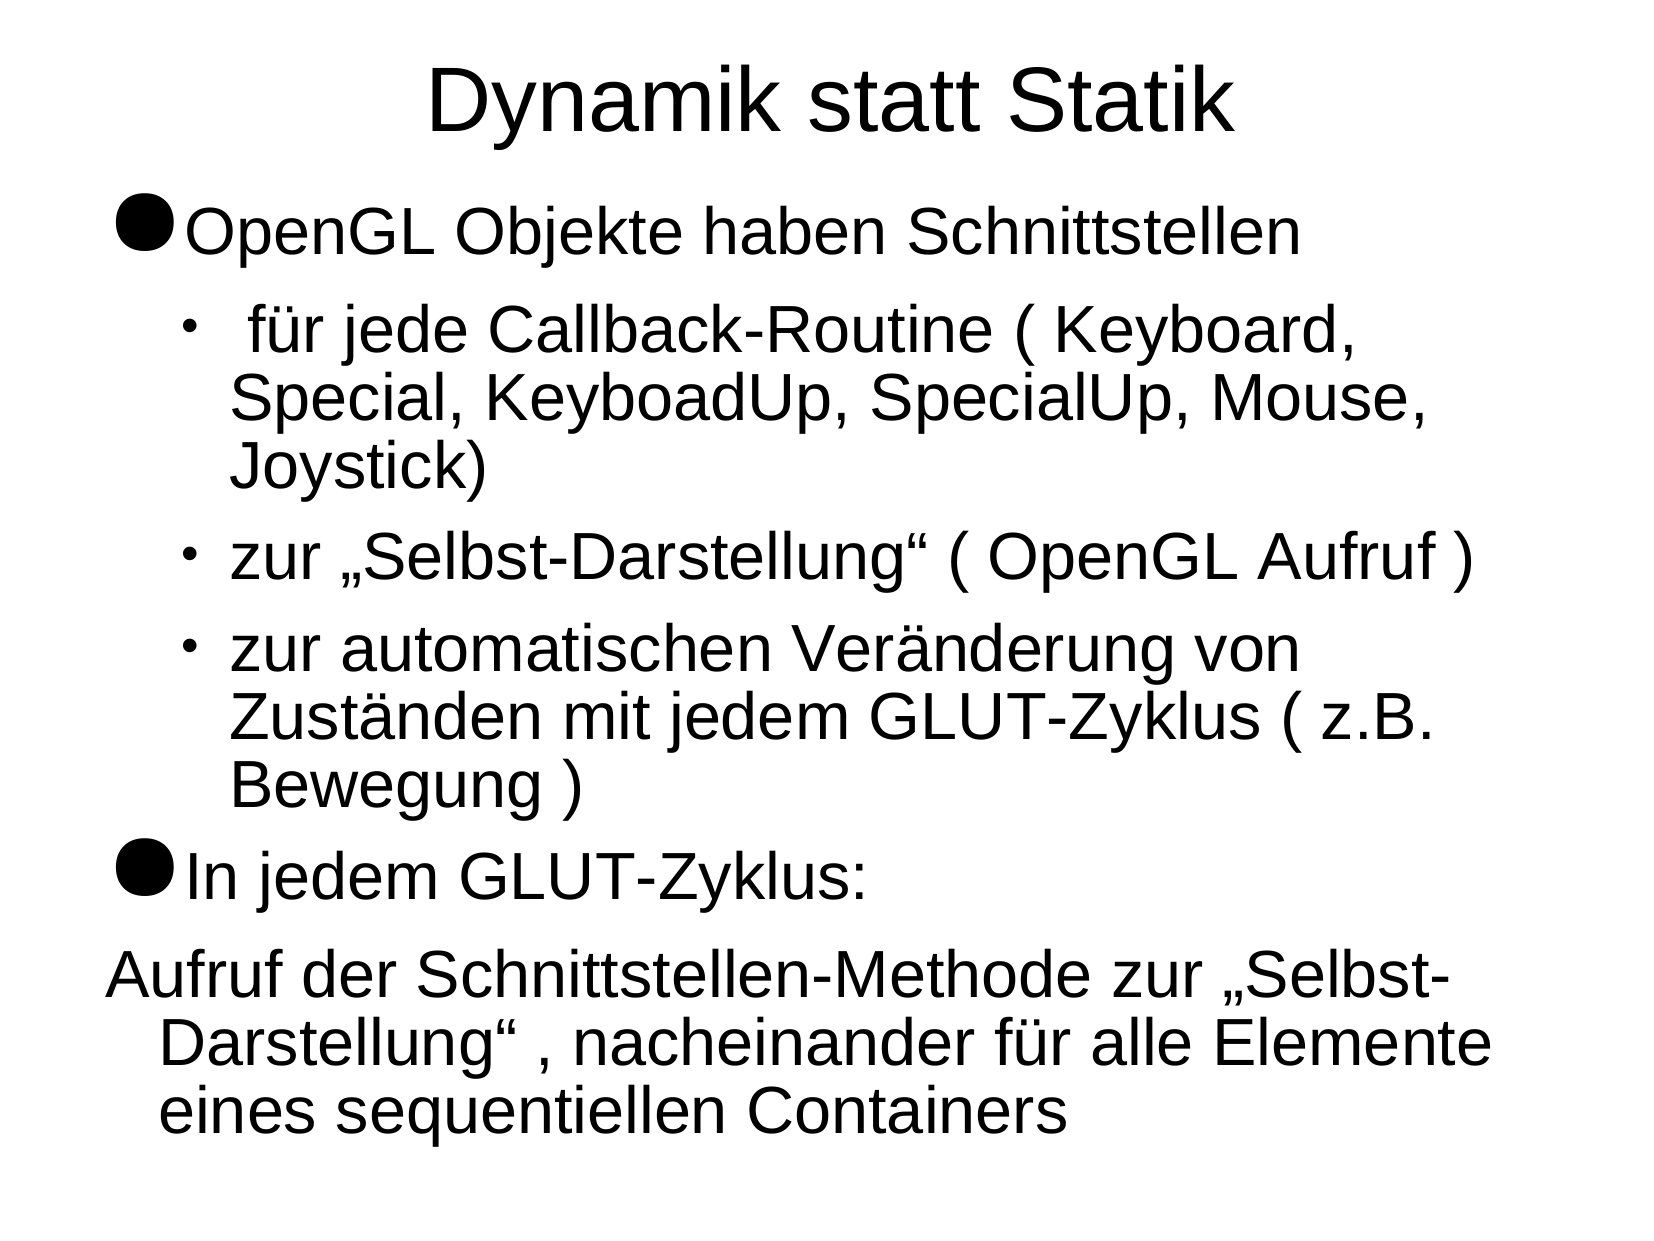

# Dynamik statt Statik
OpenGL Objekte haben Schnittstellen
 für jede Callback-Routine ( Keyboard, Special, KeyboadUp, SpecialUp, Mouse, Joystick)
zur „Selbst-Darstellung“ ( OpenGL Aufruf )
zur automatischen Veränderung von Zuständen mit jedem GLUT-Zyklus ( z.B. Bewegung )
In jedem GLUT-Zyklus:
Aufruf der Schnittstellen-Methode zur „Selbst-Darstellung“ , nacheinander für alle Elemente eines sequentiellen Containers